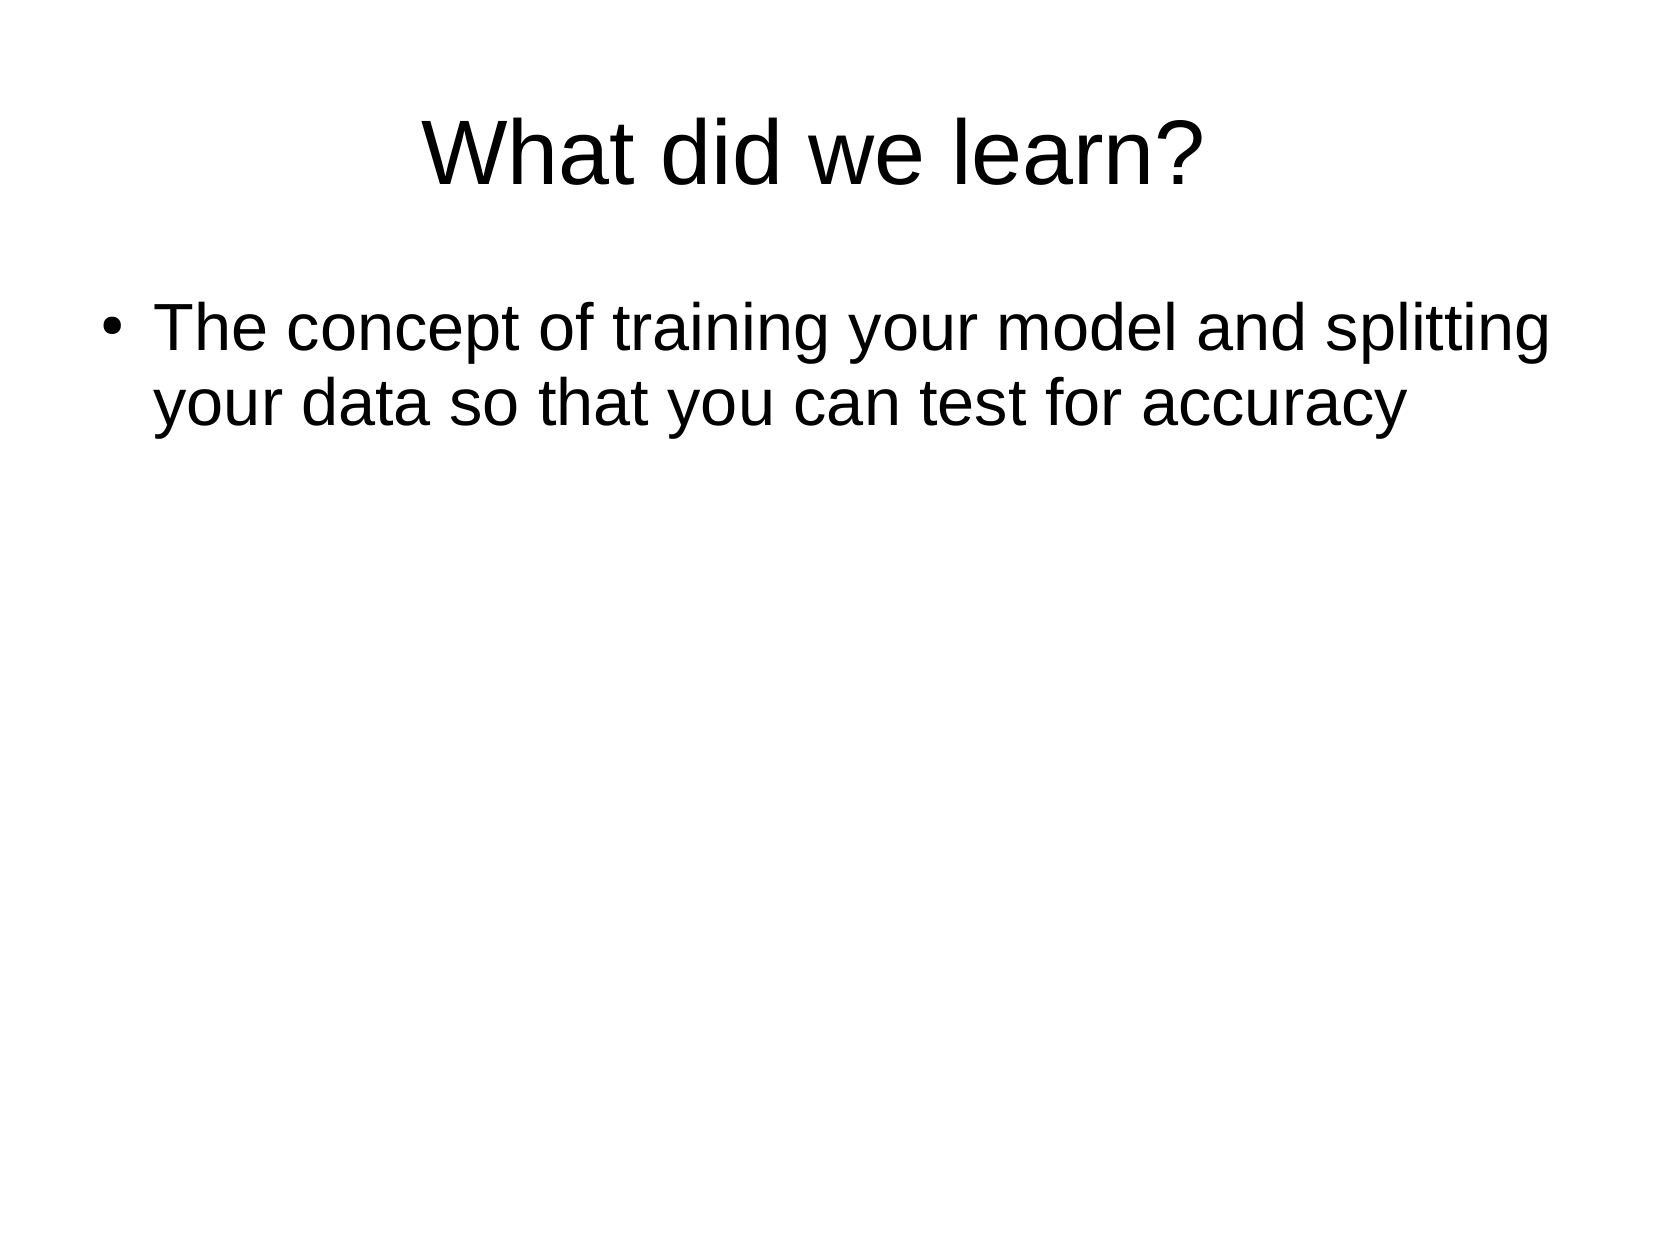

# What did we learn?
The concept of training your model and splitting your data so that you can test for accuracy